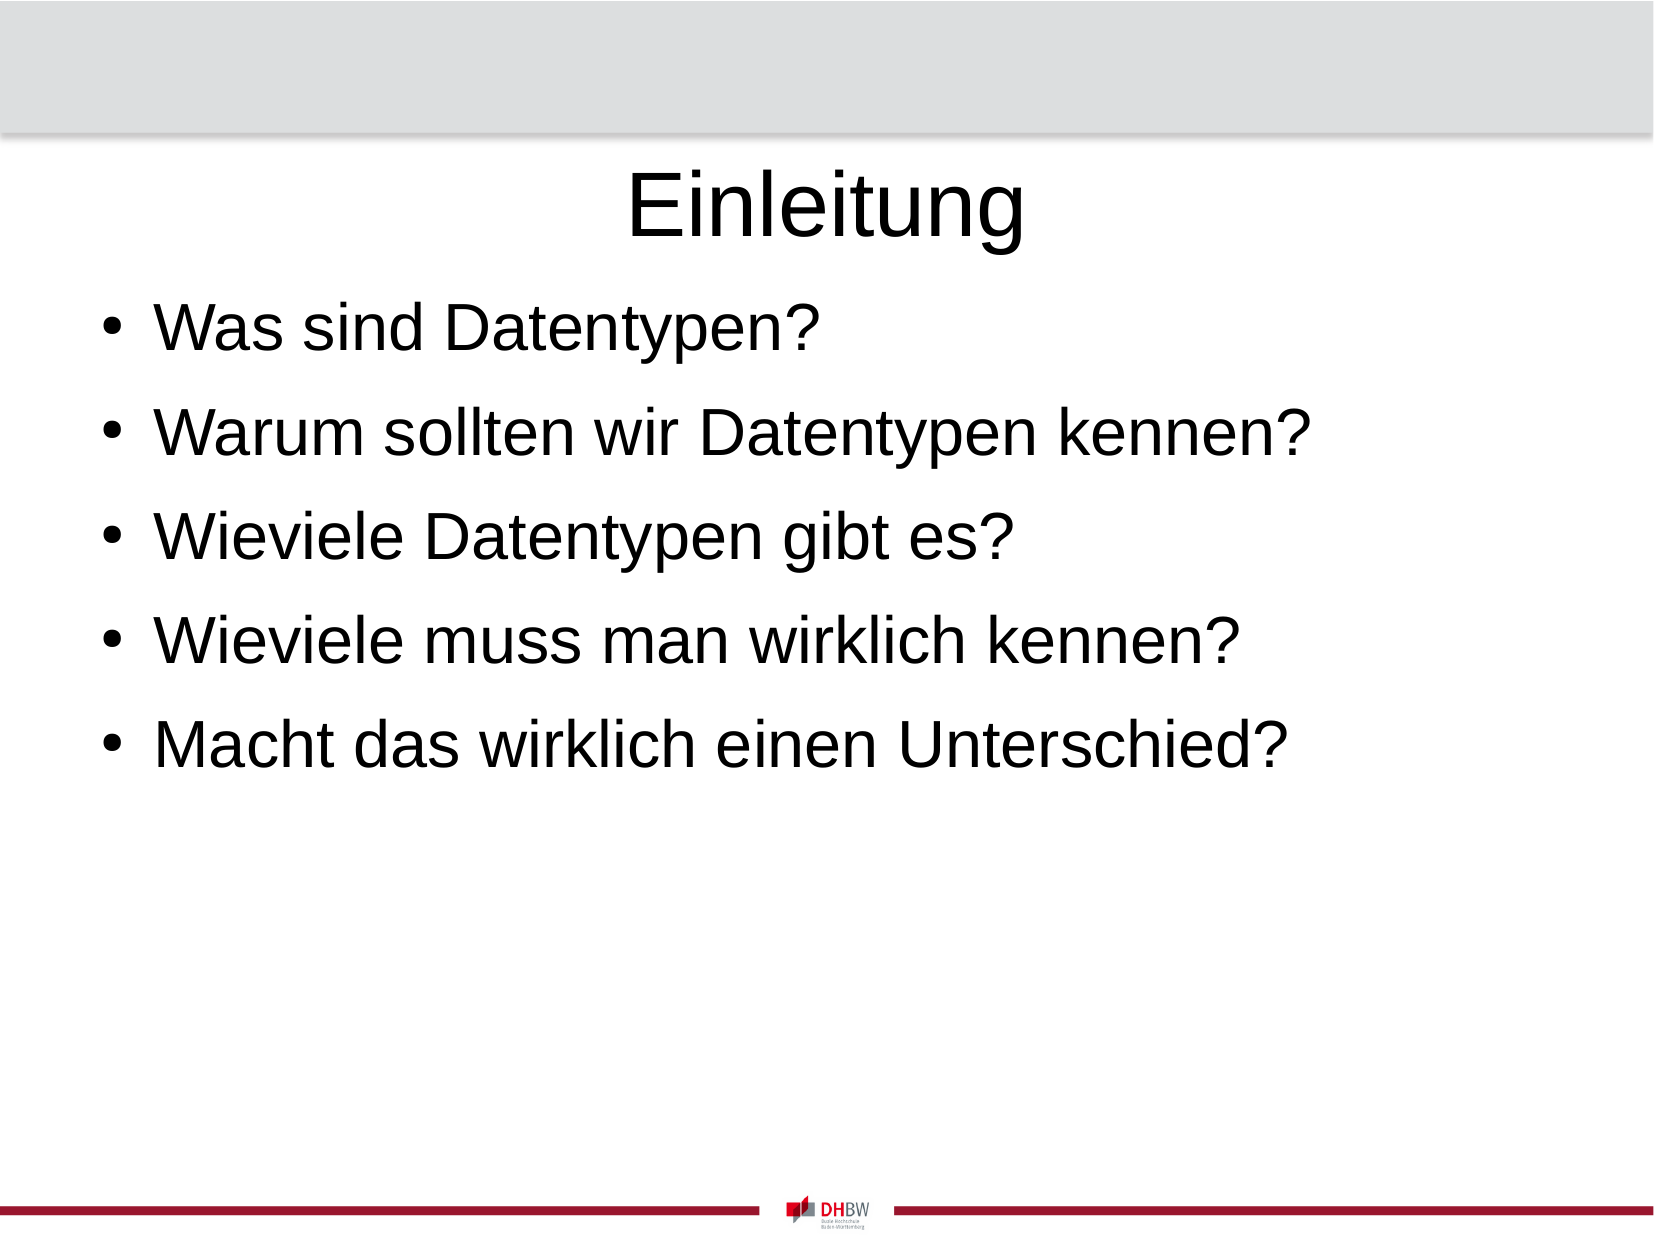

# Einleitung
Was sind Datentypen?
Warum sollten wir Datentypen kennen?
Wieviele Datentypen gibt es?
Wieviele muss man wirklich kennen?
Macht das wirklich einen Unterschied?